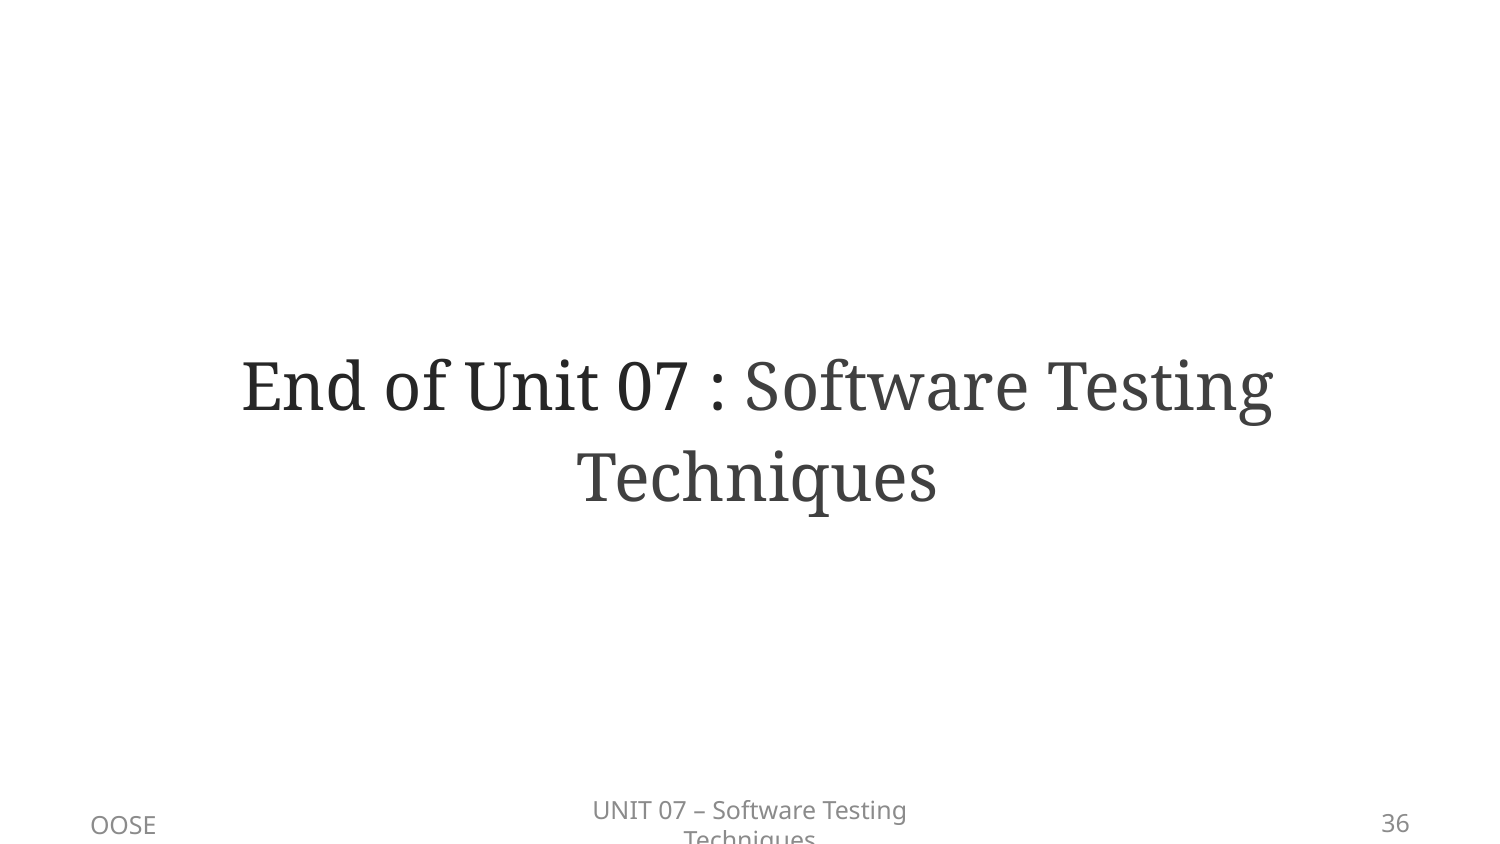

# End of Unit 07 : Software Testing Techniques
OOSE
UNIT 07 - Software Testing Techniques
36